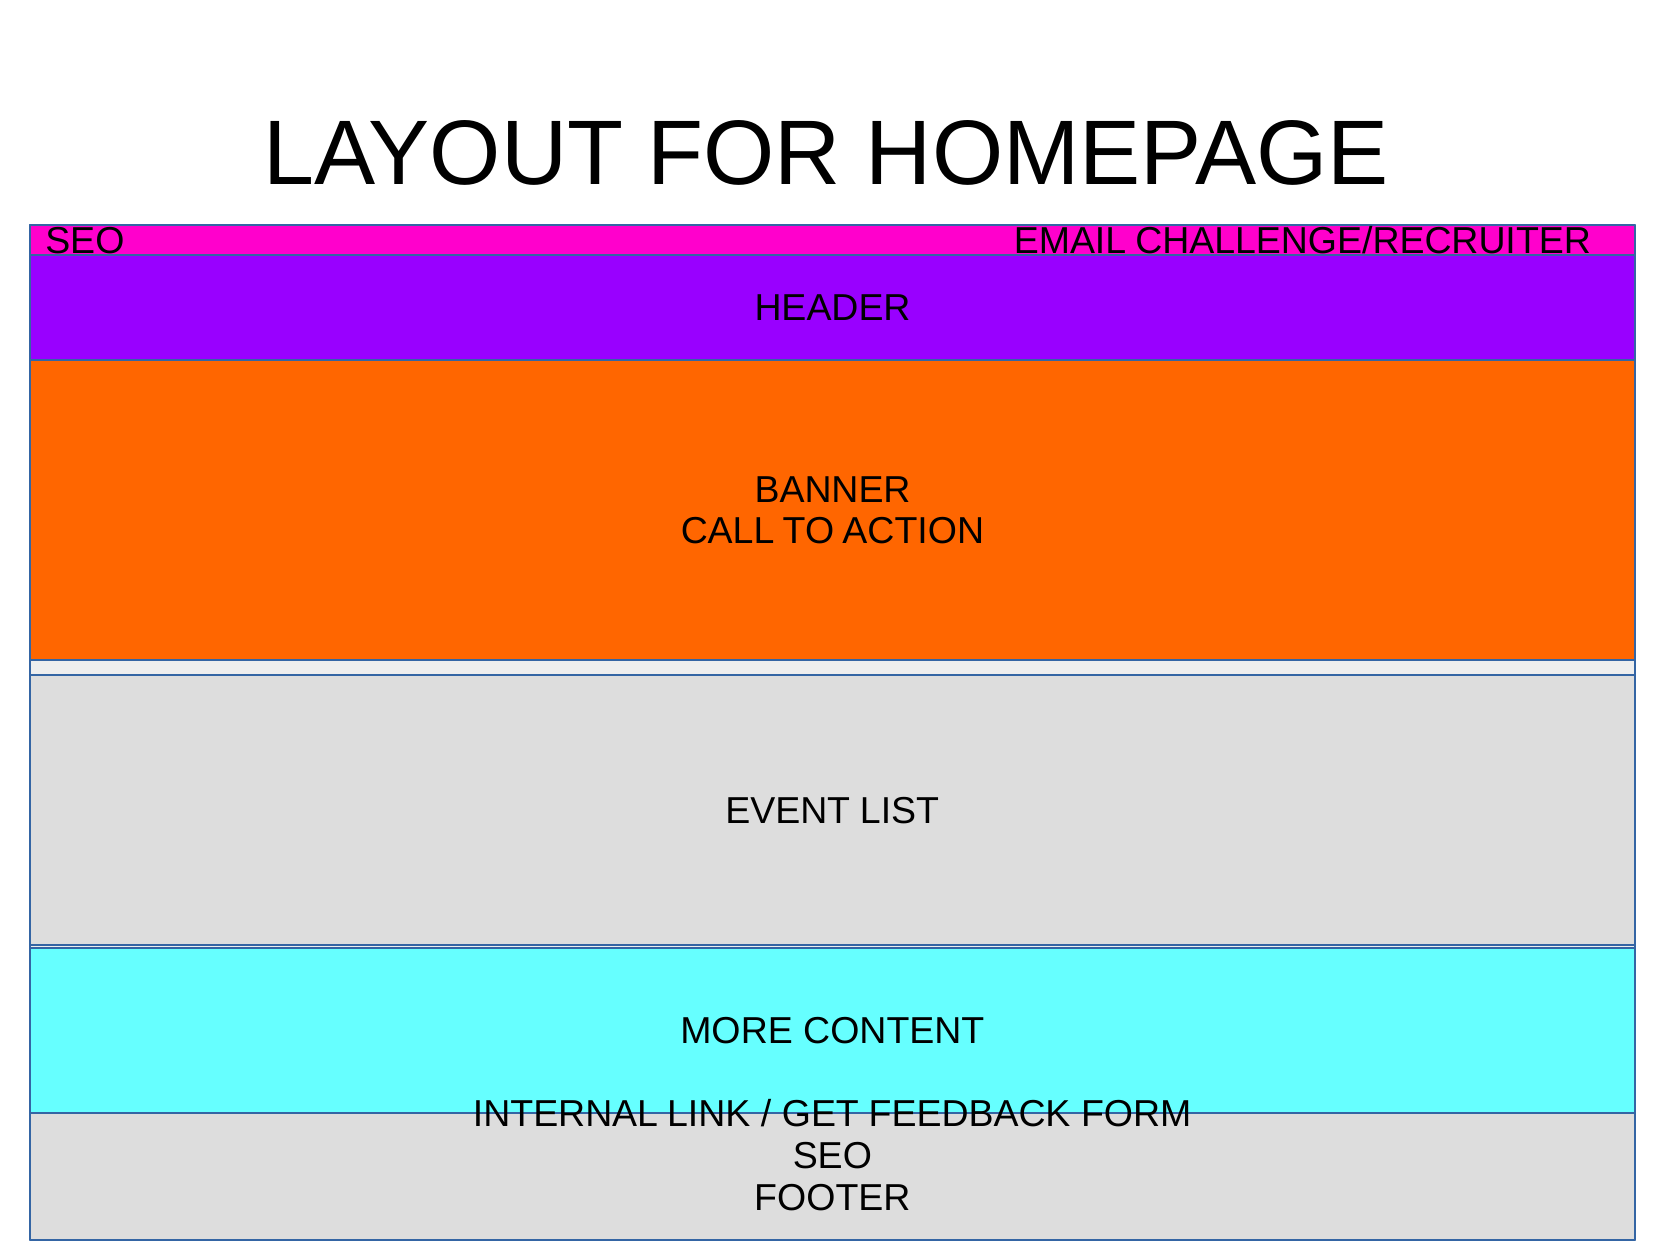

# LAYOUT FOR HOMEPAGE
SEO EMAIL CHALLENGE/RECRUITER
HEADER
BANNER
CALL TO ACTION
EVENT LIST
MORE CONTENT
INTERNAL LINK / GET FEEDBACK FORM
SEO
FOOTER